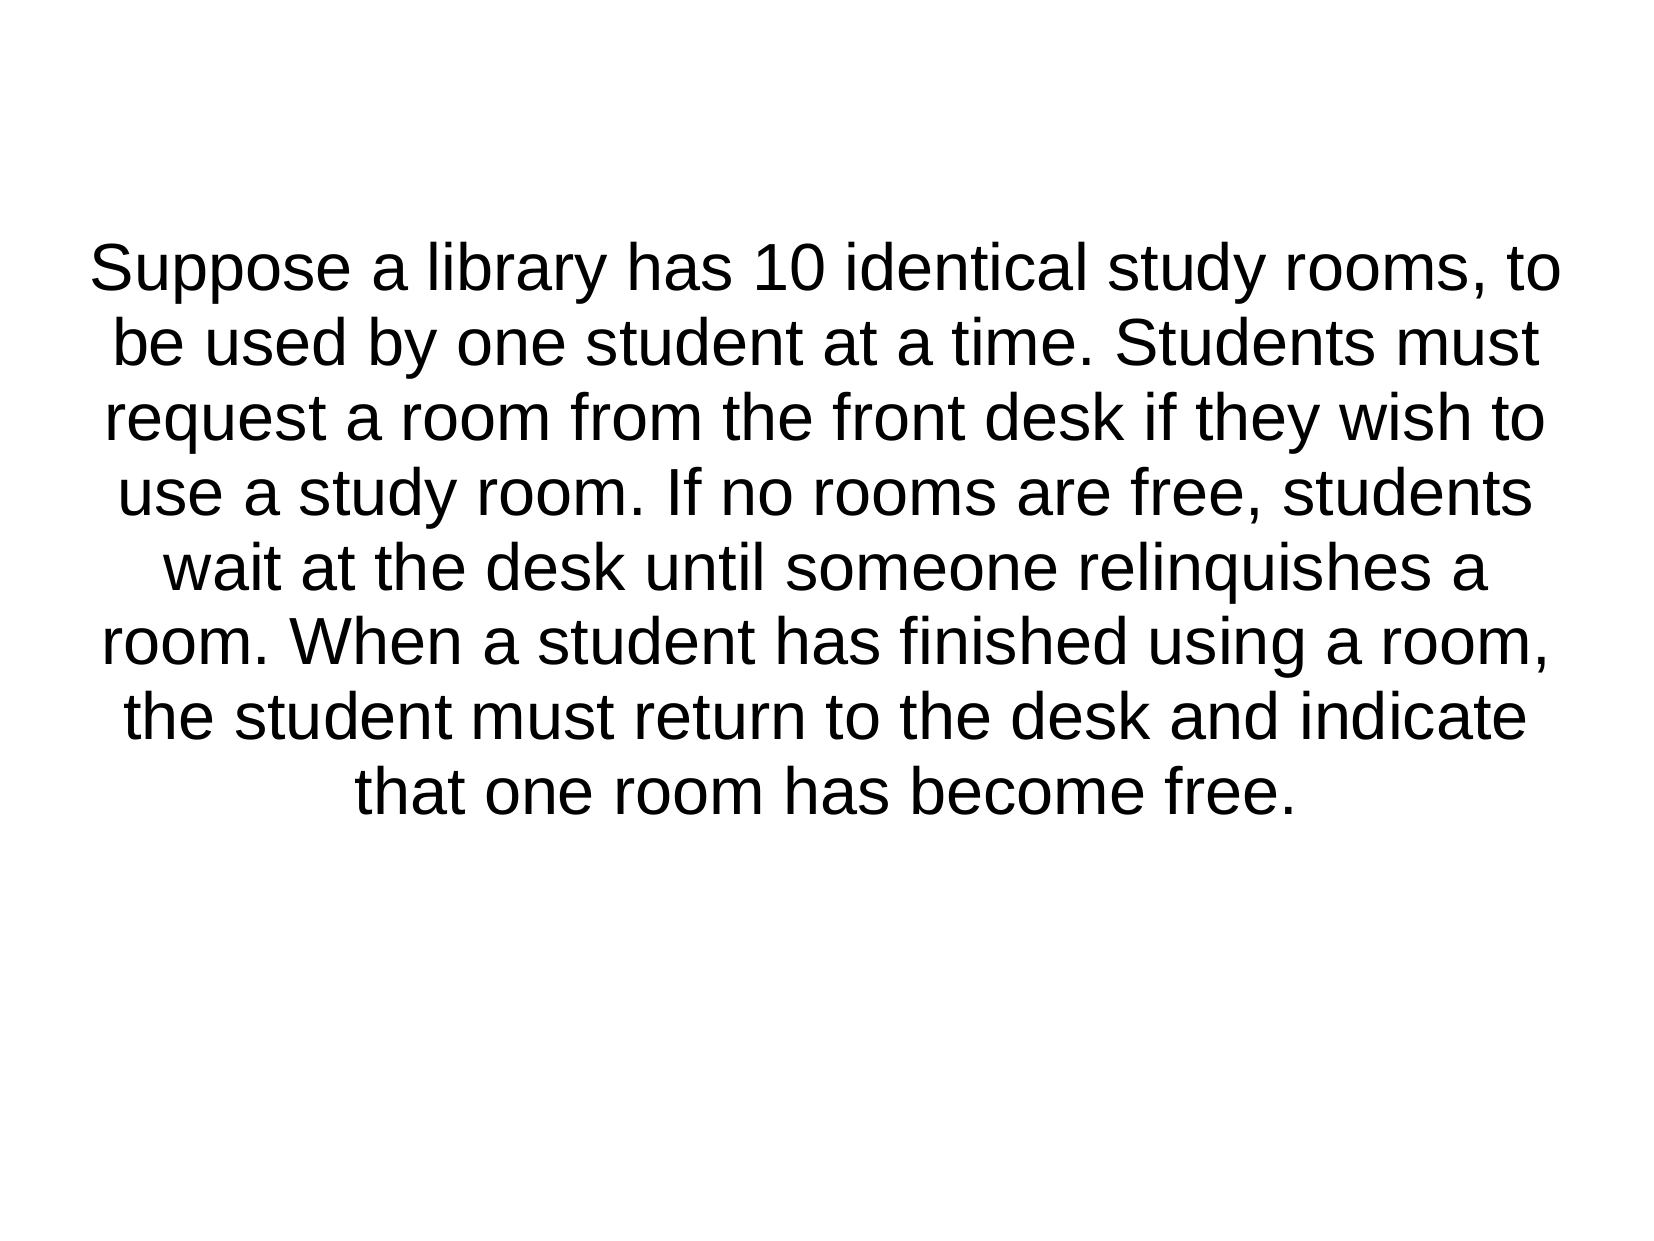

# Suppose a library has 10 identical study rooms, to be used by one student at a time. Students must request a room from the front desk if they wish to use a study room. If no rooms are free, students wait at the desk until someone relinquishes a room. When a student has finished using a room, the student must return to the desk and indicate that one room has become free.